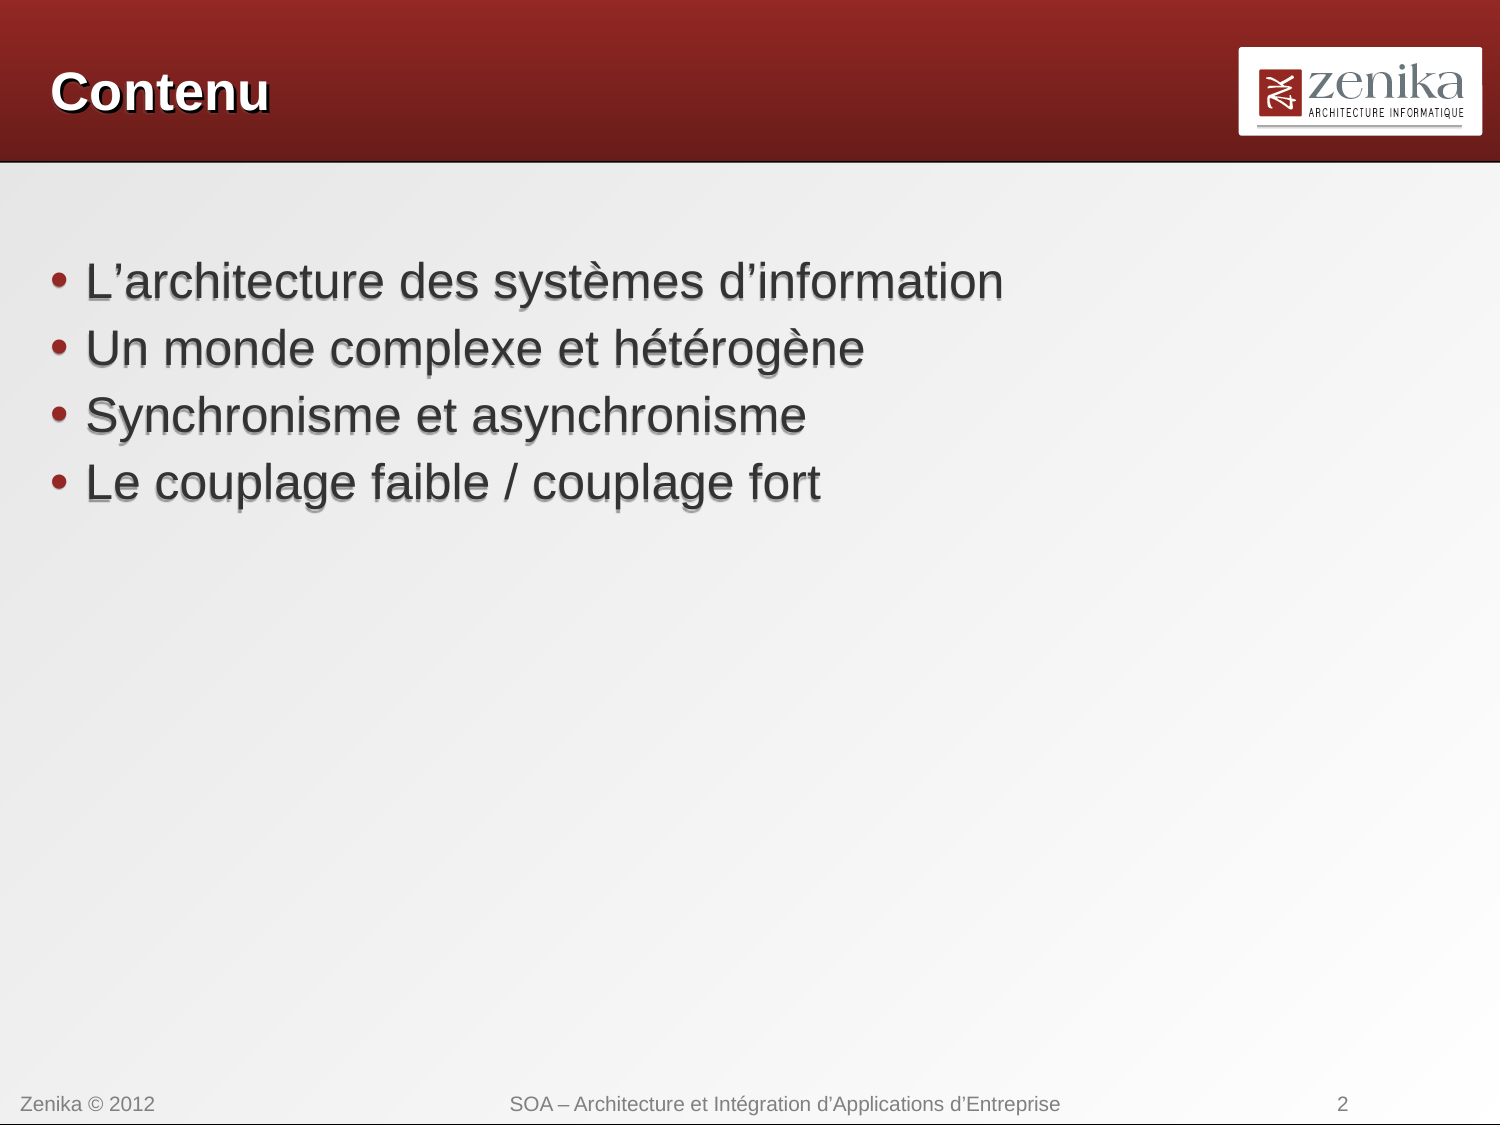

# Contenu
L’architecture des systèmes d’information
Un monde complexe et hétérogène
Synchronisme et asynchronisme
Le couplage faible / couplage fort